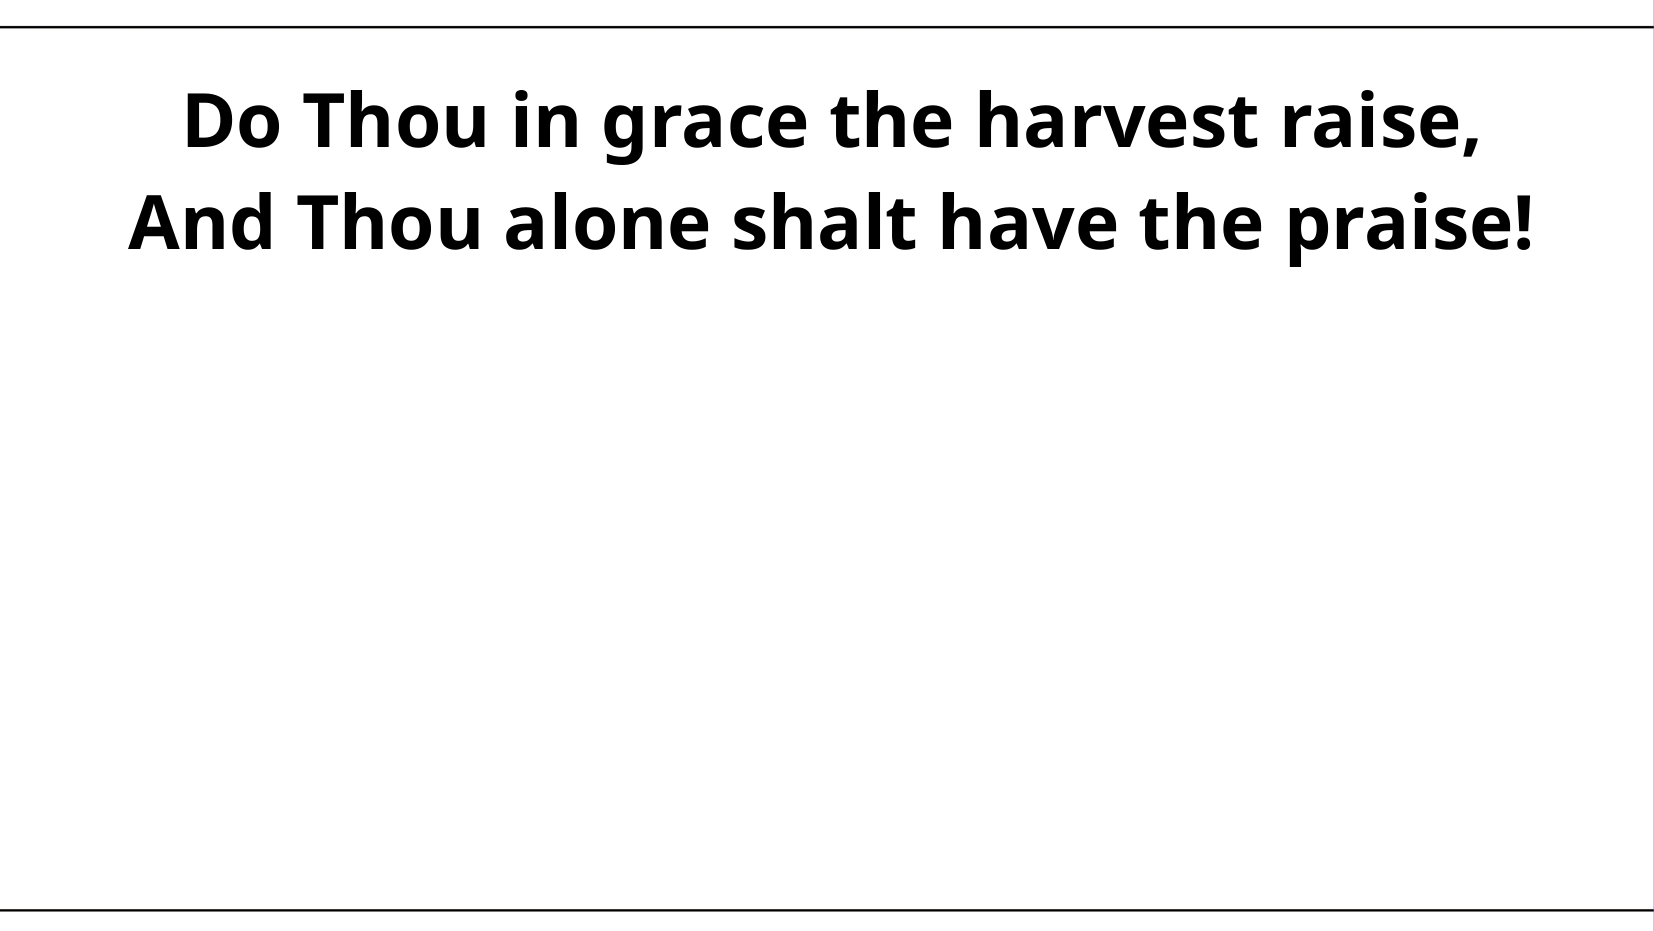

Do Thou in grace the harvest raise,
And Thou alone shalt have the praise!